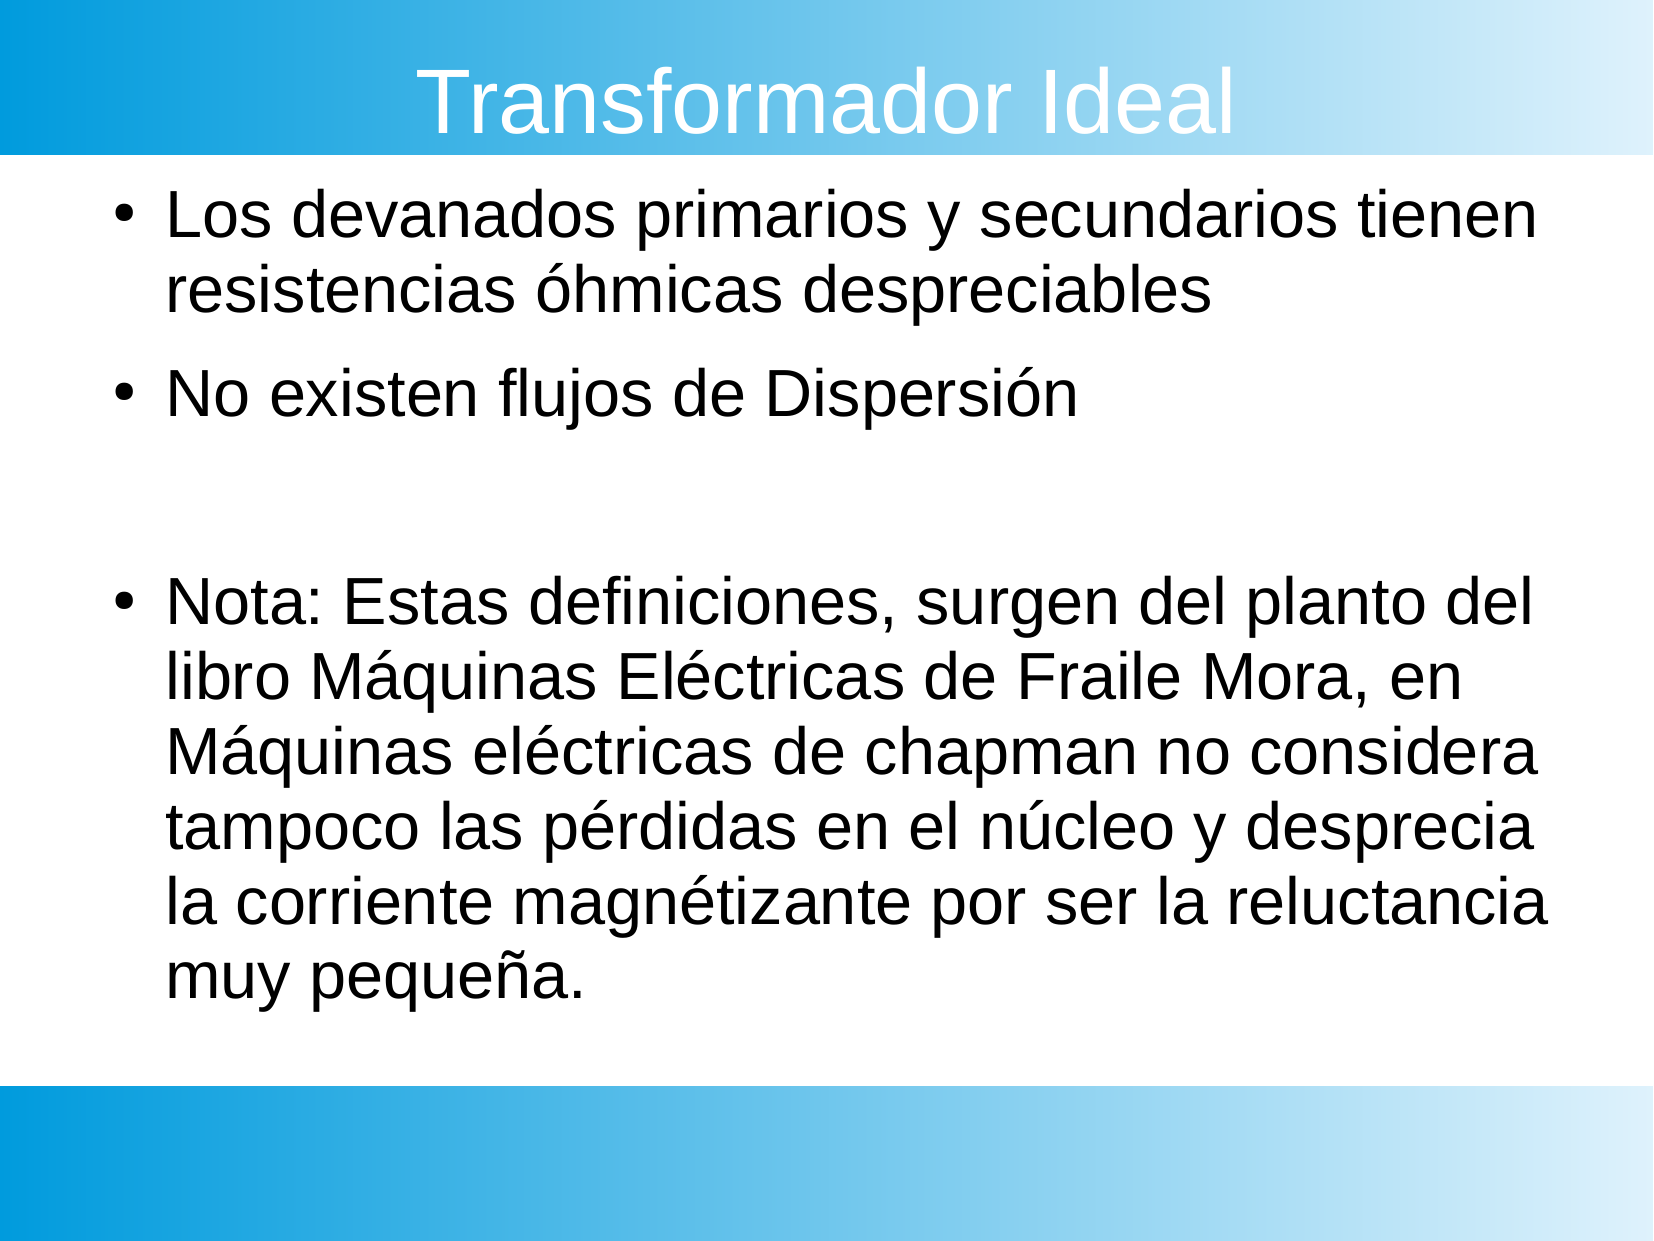

# Transformador Ideal
Los devanados primarios y secundarios tienen resistencias óhmicas despreciables
No existen flujos de Dispersión
Nota: Estas definiciones, surgen del planto del libro Máquinas Eléctricas de Fraile Mora, en Máquinas eléctricas de chapman no considera tampoco las pérdidas en el núcleo y desprecia la corriente magnétizante por ser la reluctancia muy pequeña.